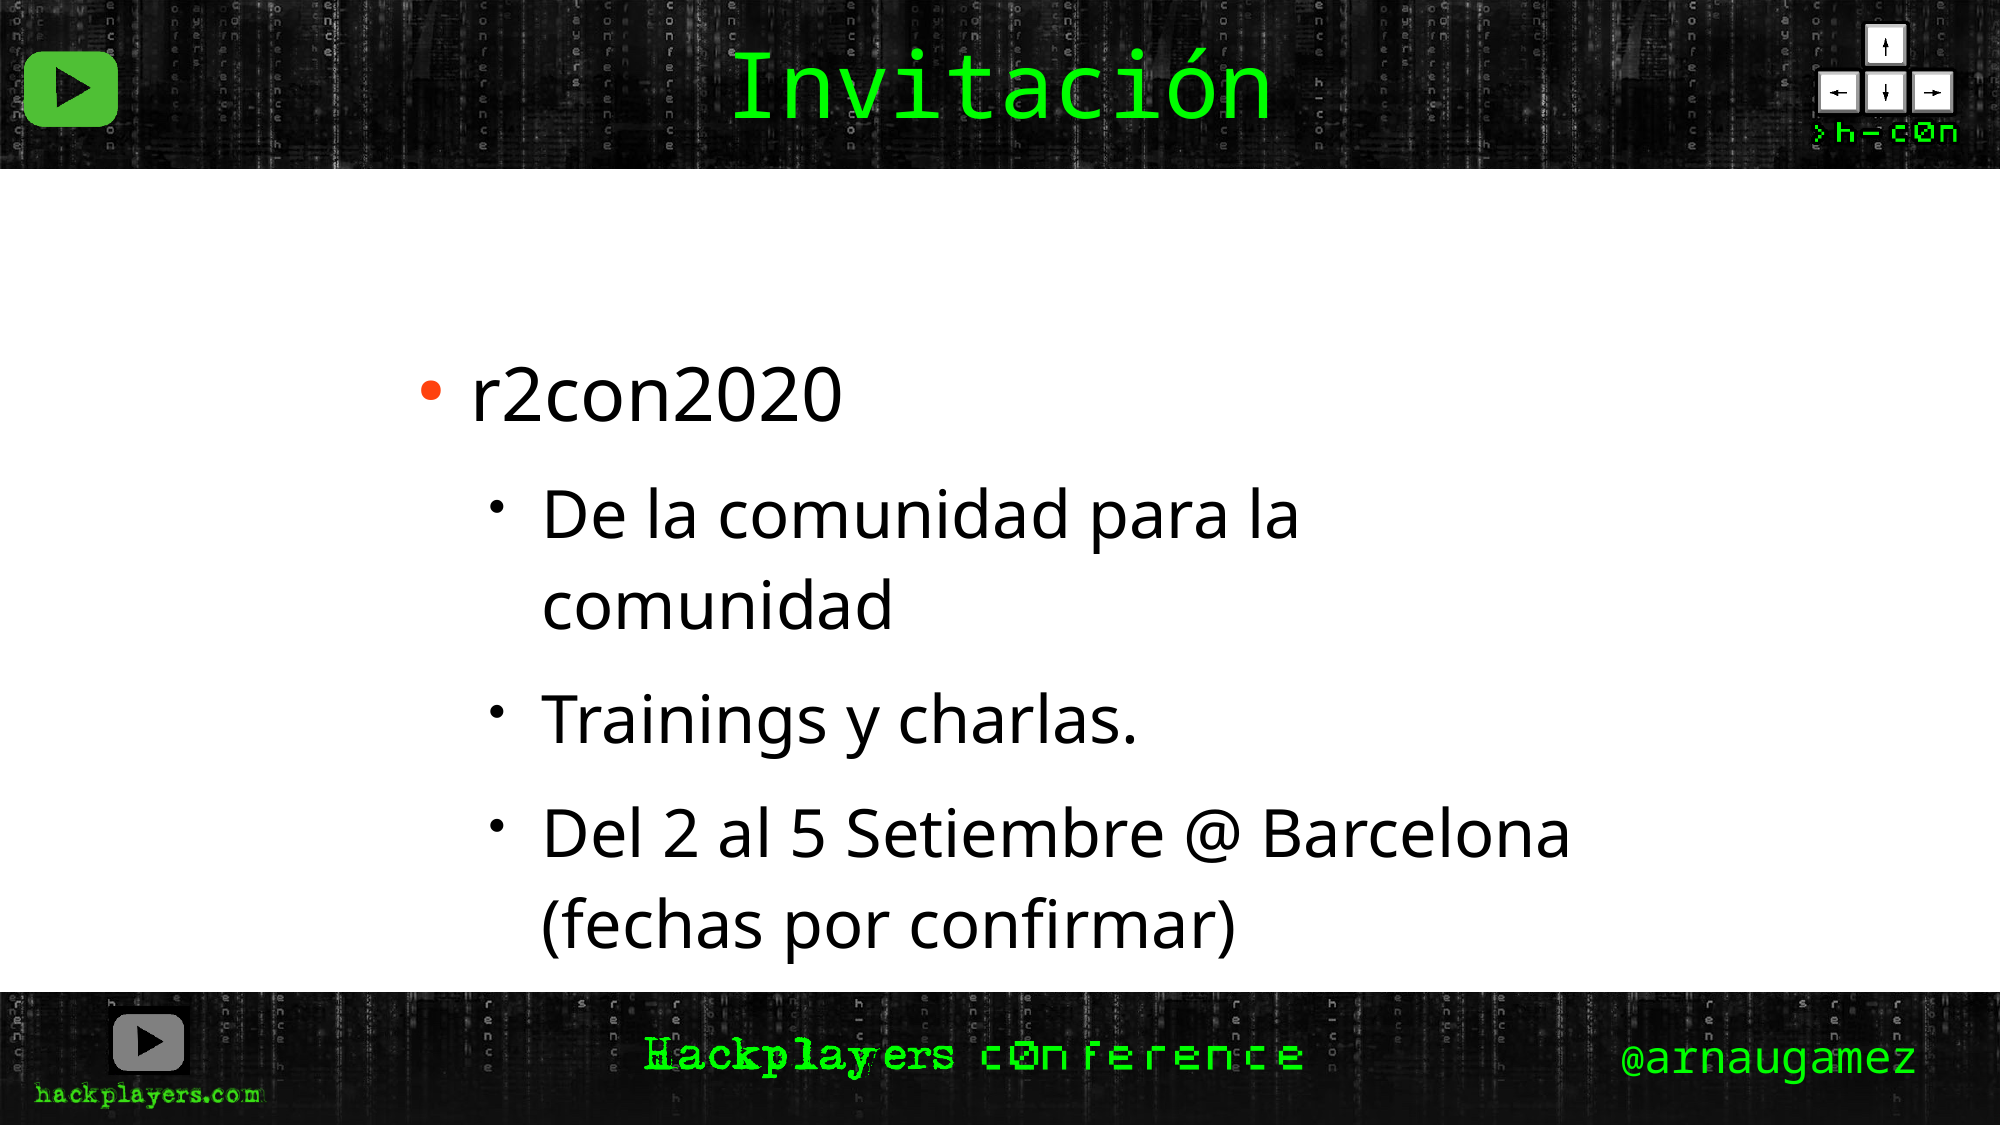

# Invitación
r2con2020
De la comunidad para la comunidad
Trainings y charlas.
Del 2 al 5 Setiembre @ Barcelona (fechas por confirmar)